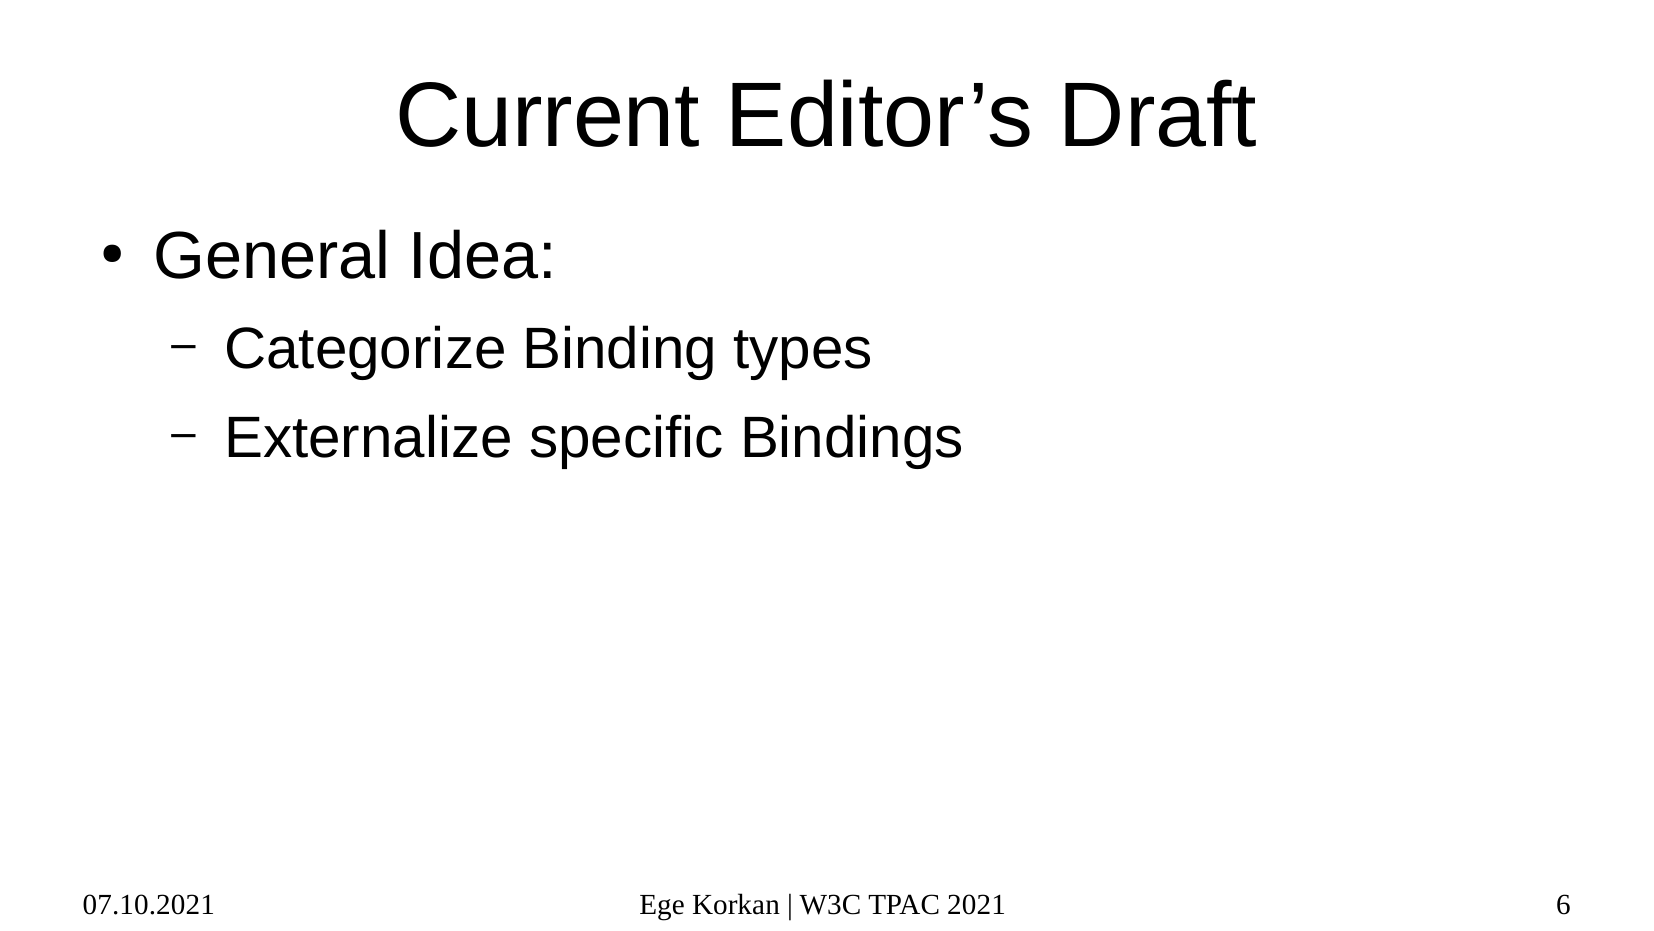

# Current Editor’s Draft
General Idea:
Categorize Binding types
Externalize specific Bindings
07.10.2021
Ege Korkan | W3C TPAC 2021
6